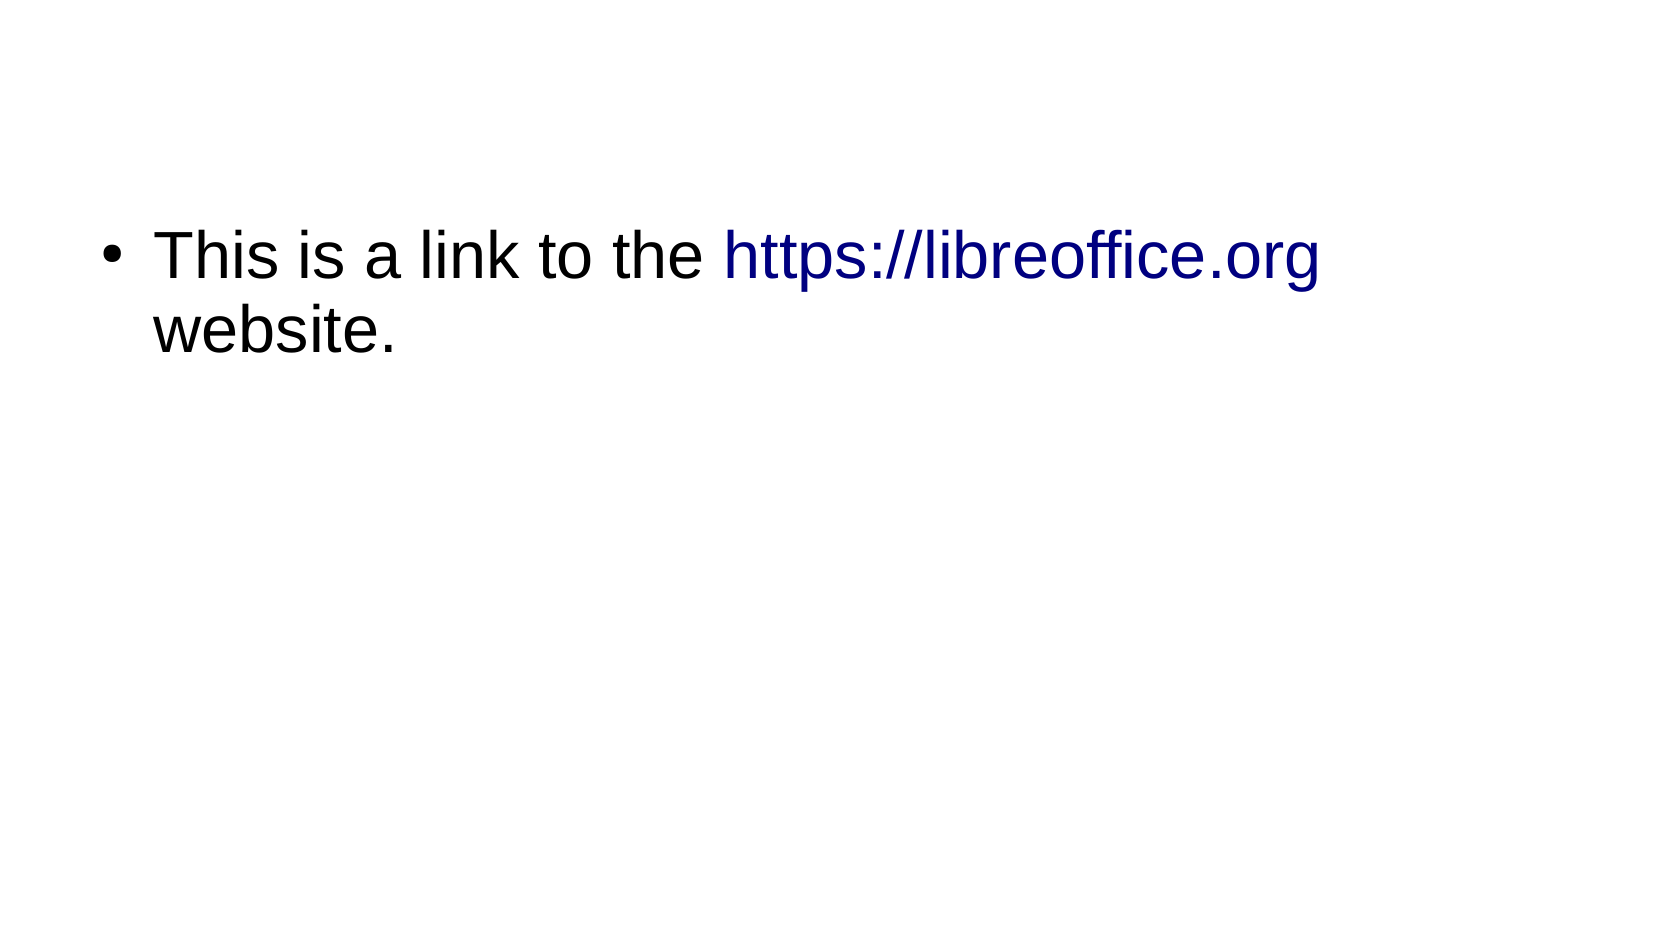

#
This is a link to the https://libreoffice.org website.